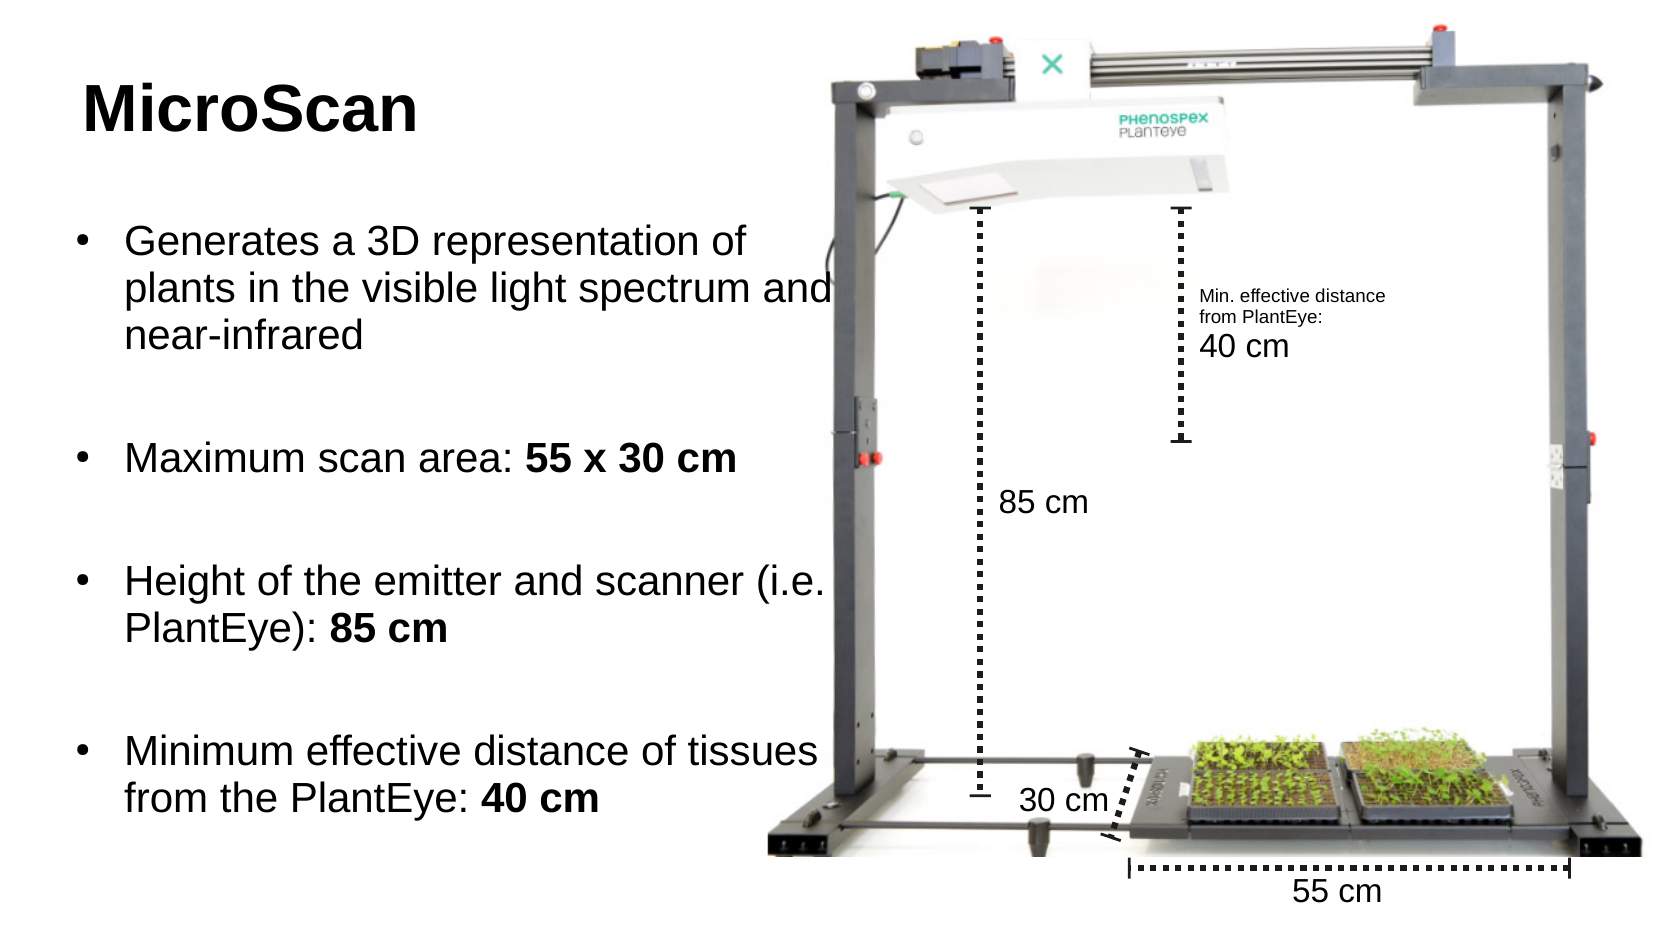

# MicroScan
Generates a 3D representation of plants in the visible light spectrum and near-infrared
Maximum scan area: 55 x 30 cm
Height of the emitter and scanner (i.e. PlantEye): 85 cm
Minimum effective distance of tissues from the PlantEye: 40 cm
Min. effective distance from PlantEye:
40 cm
85 cm
30 cm
55 cm